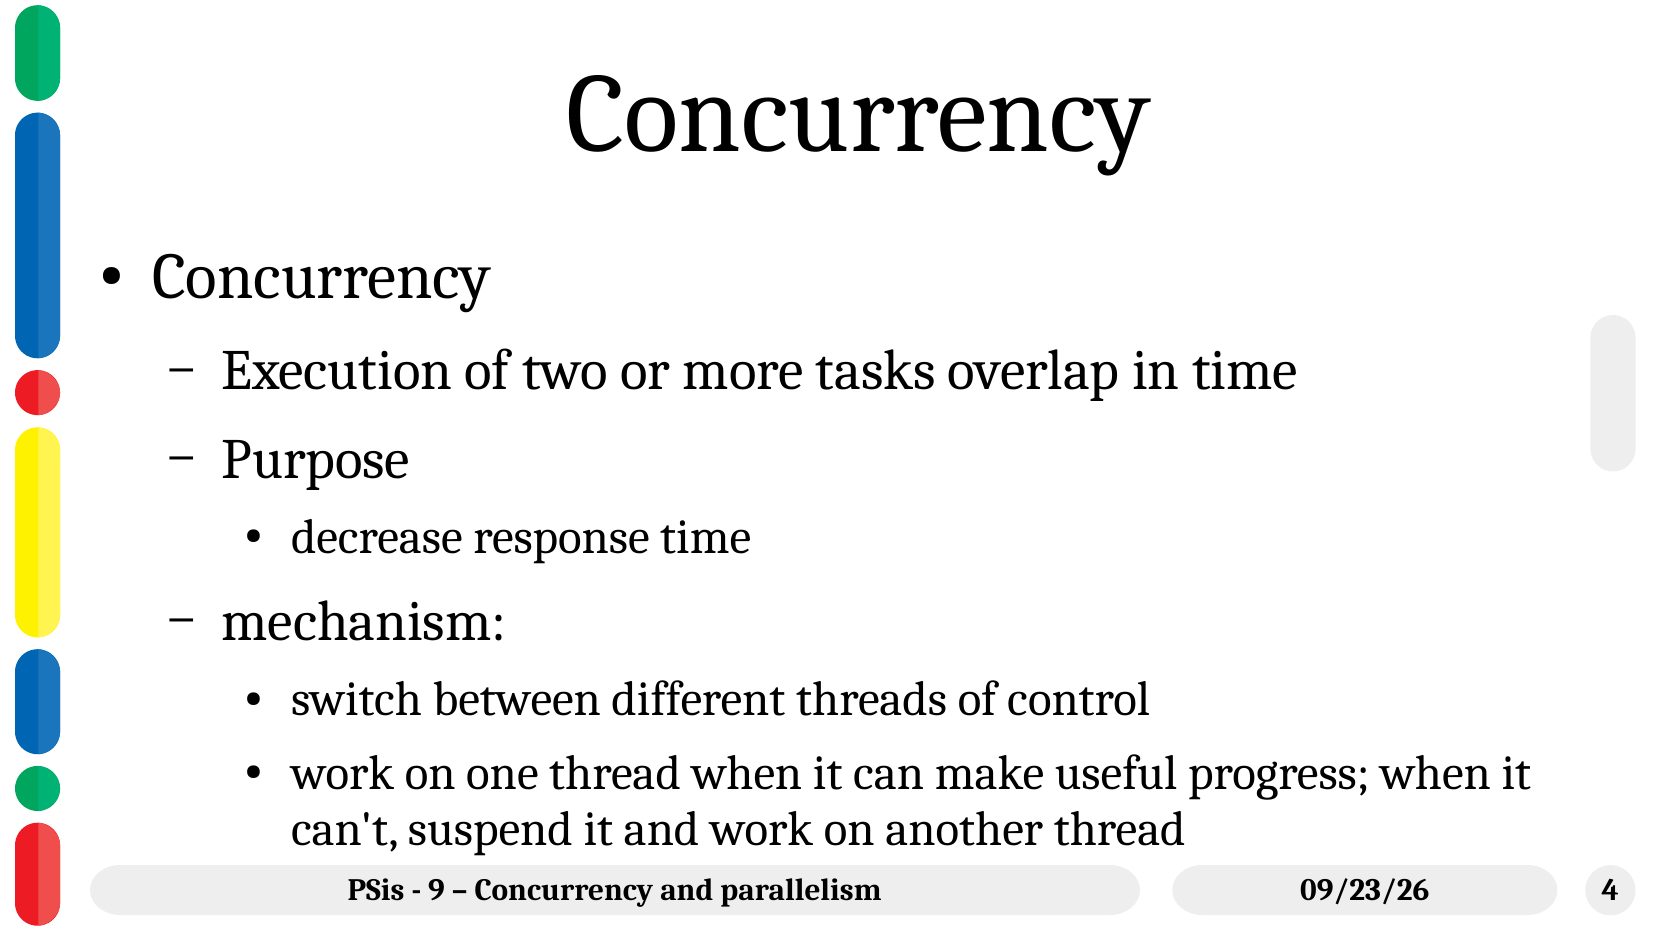

# Concurrency
Concurrency
Execution of two or more tasks overlap in time
Purpose
decrease response time
mechanism:
switch between different threads of control
work on one thread when it can make useful progress; when it can't, suspend it and work on another thread
PSis - 9 – Concurrency and parallelism
4